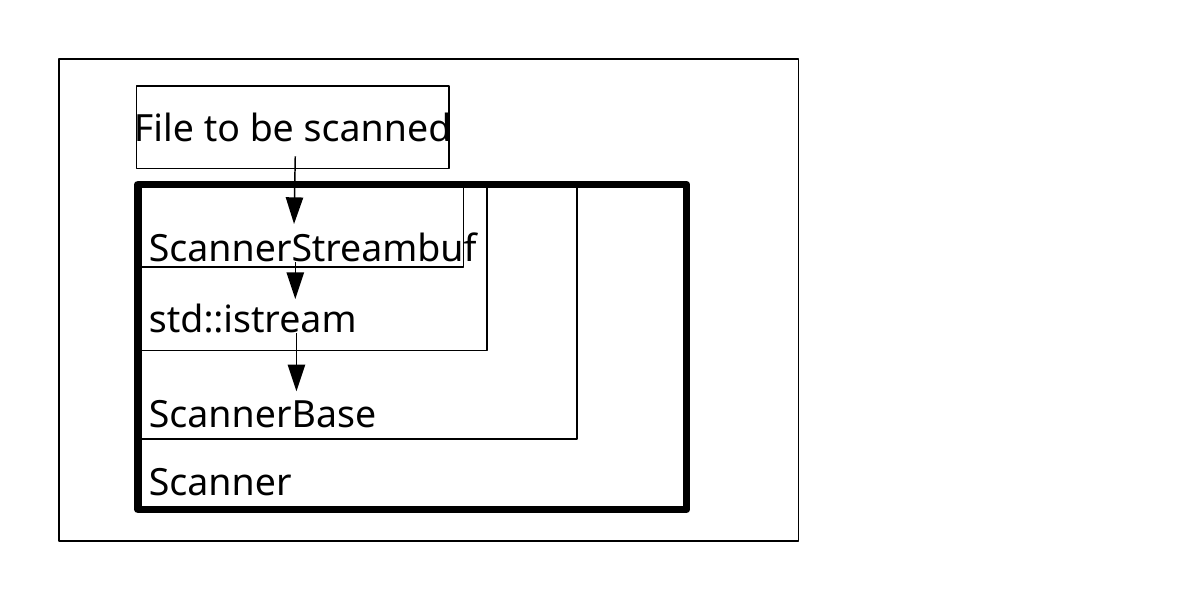

File to be scanned
ScannerStreambuf
std::istream
ScannerBase
Scanner